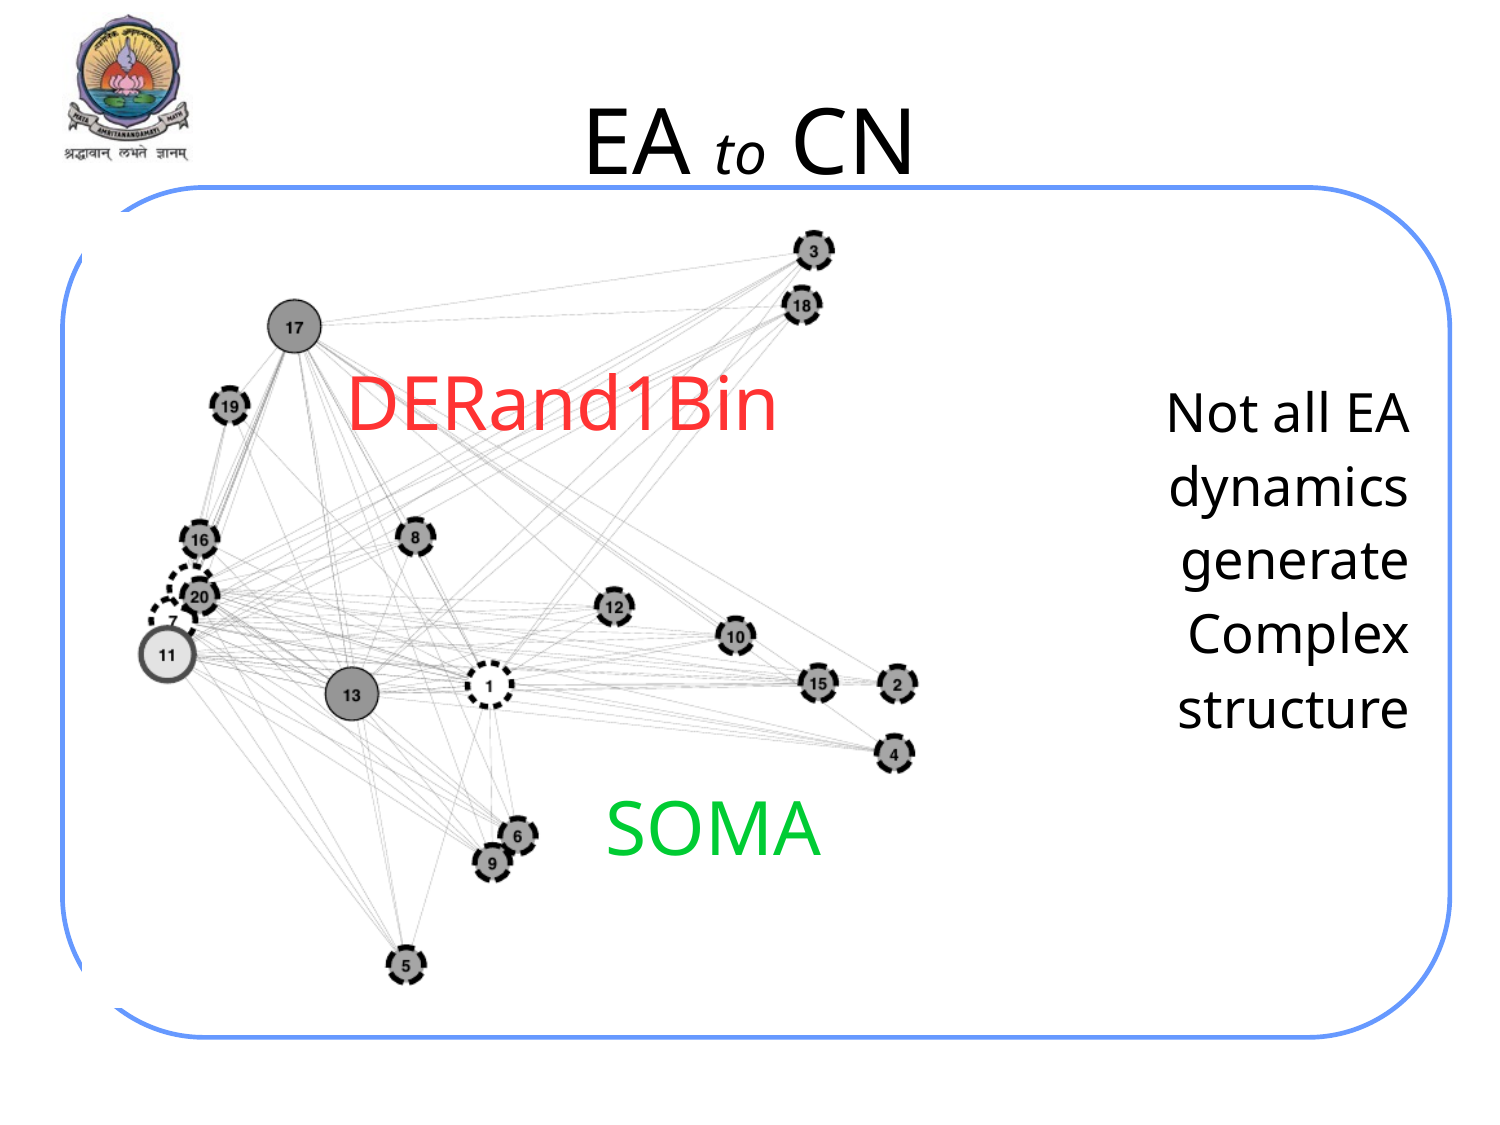

# EA to CN
DERand1Bin
Not all EA dynamics
generate
Complex structure
SOMA